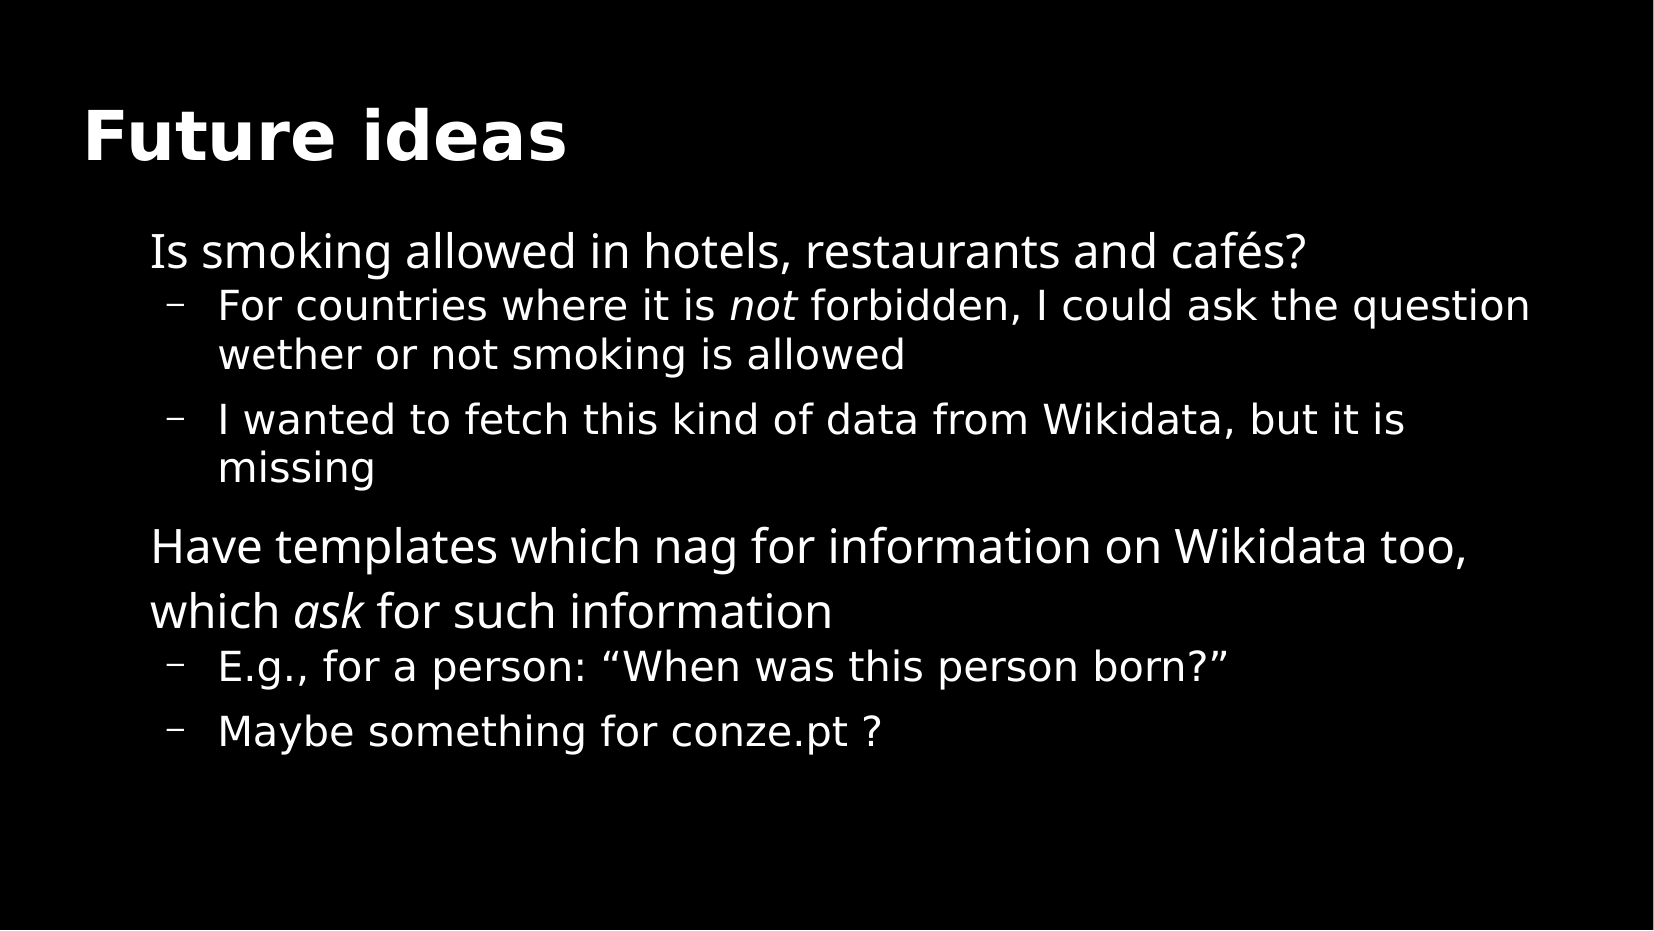

Future ideas
# Is smoking allowed in hotels, restaurants and cafés?
For countries where it is not forbidden, I could ask the question wether or not smoking is allowed
I wanted to fetch this kind of data from Wikidata, but it is missing
Have templates which nag for information on Wikidata too, which ask for such information
E.g., for a person: “When was this person born?”
Maybe something for conze.pt ?